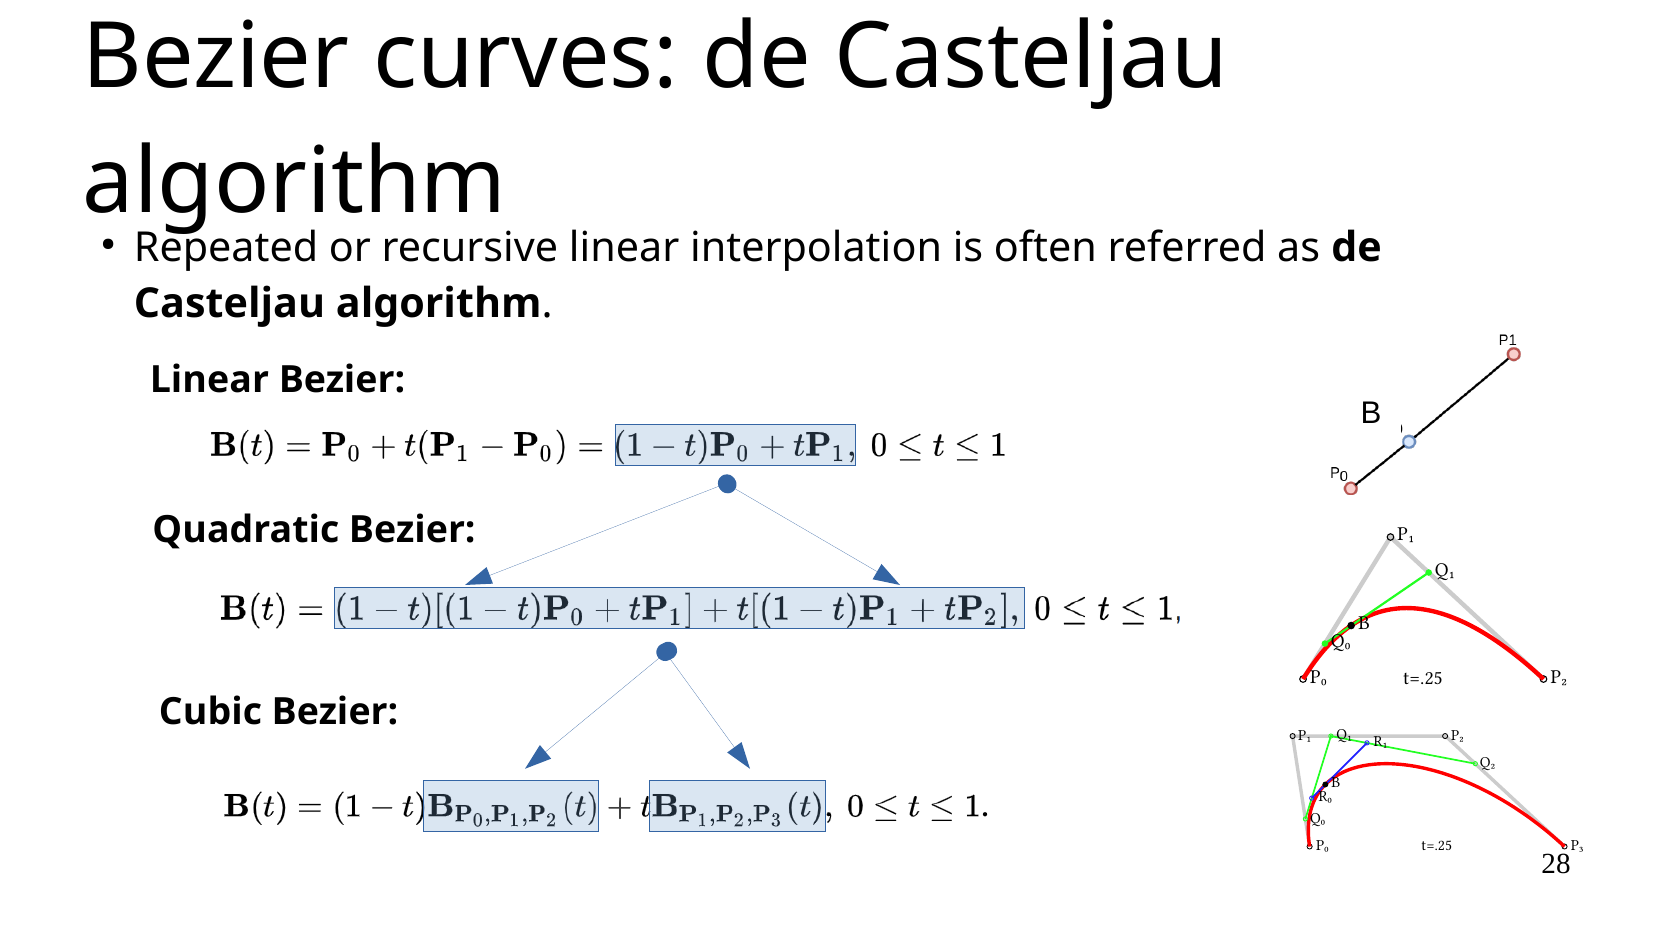

# Bezier curves: de Casteljau algorithm
Repeated or recursive linear interpolation is often referred as de Casteljau algorithm.
Linear Bezier:
B
Quadratic Bezier:
Cubic Bezier:
28